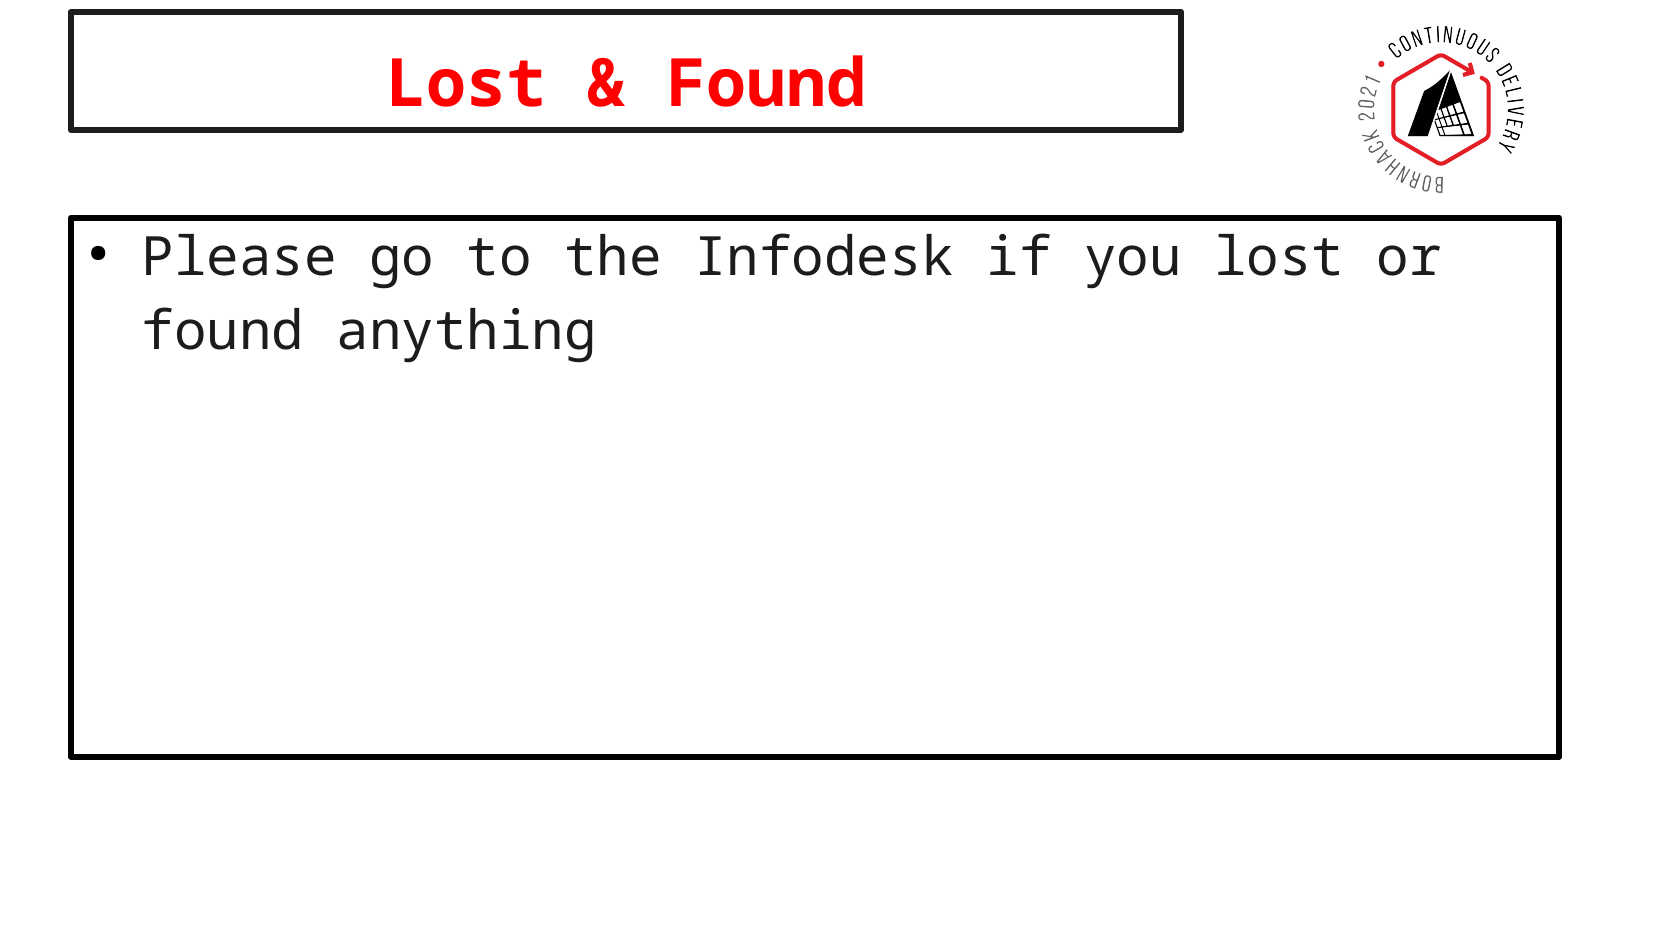

# Lost & Found
Please go to the Infodesk if you lost or found anything